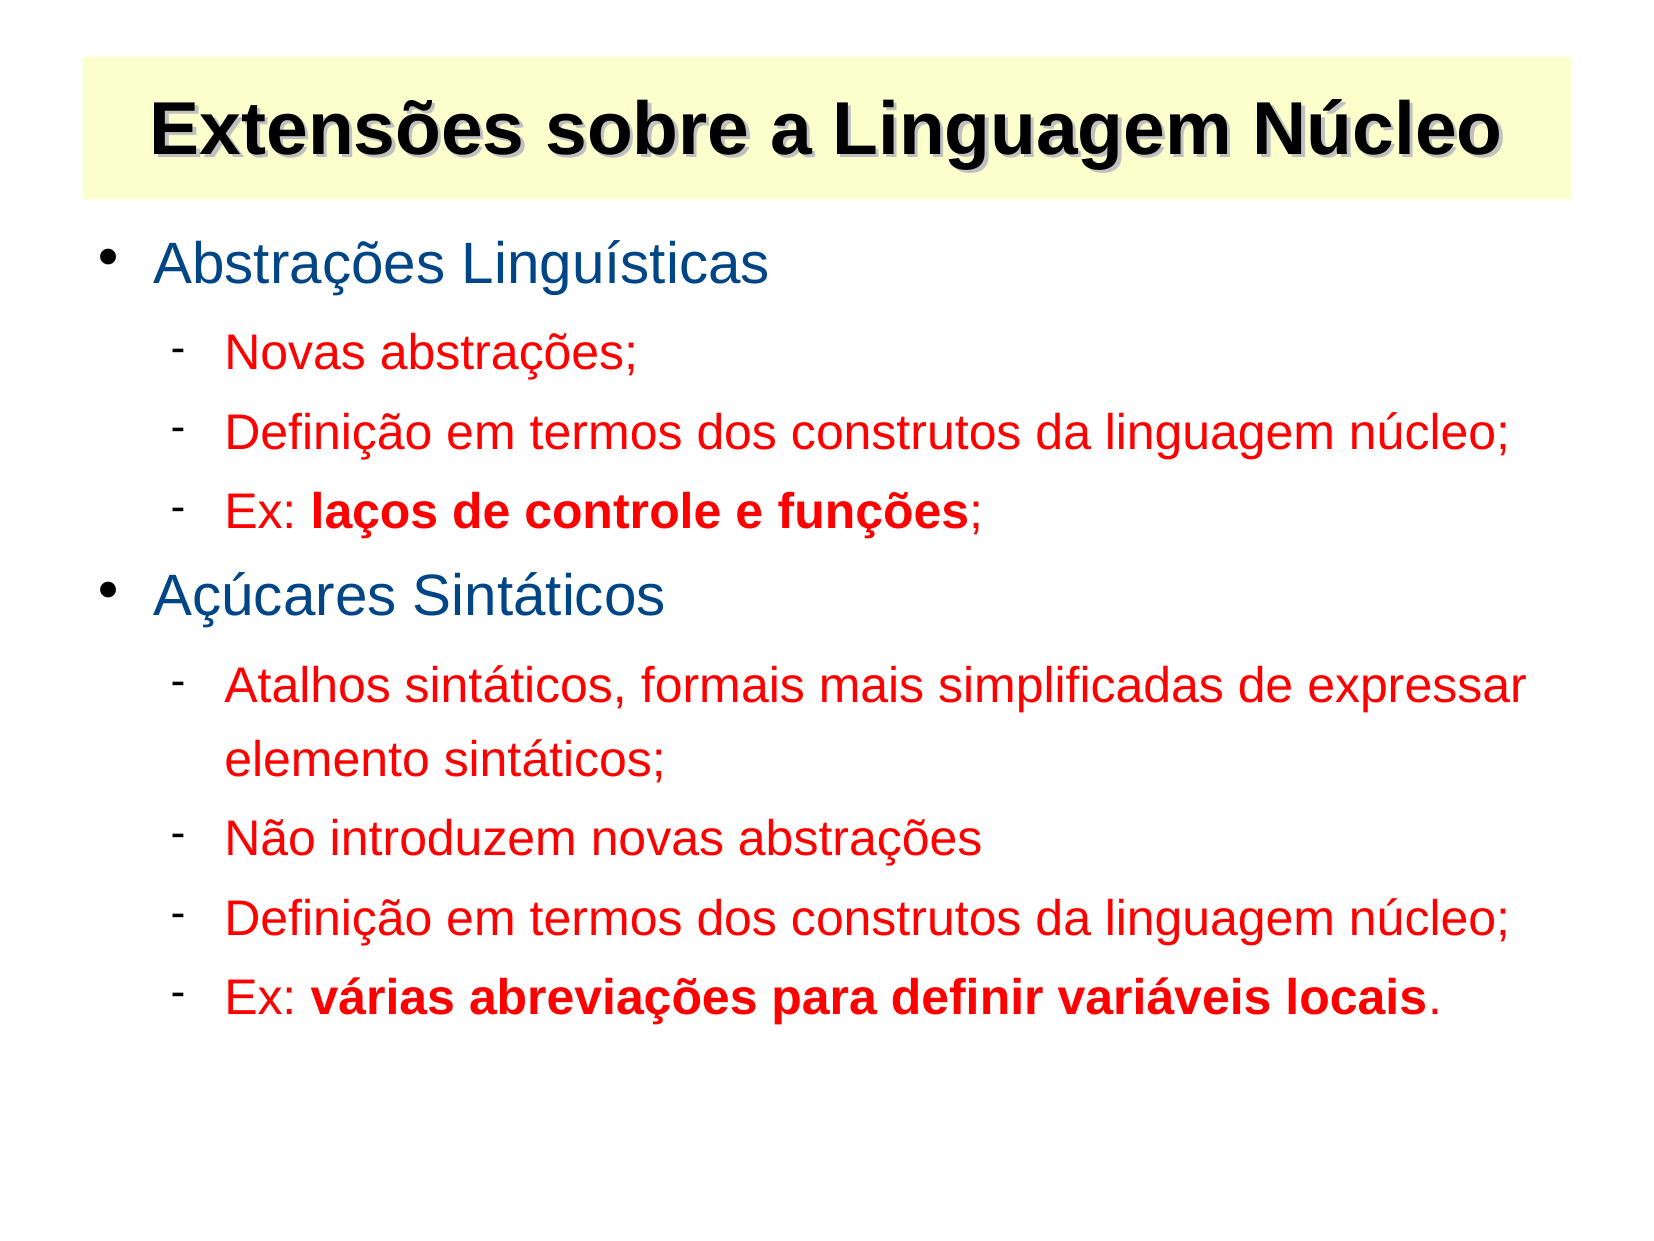

# Extensões sobre a Linguagem Núcleo
Abstrações Linguísticas
Novas abstrações;
Definição em termos dos construtos da linguagem núcleo;
Ex: laços de controle e funções;
Açúcares Sintáticos
Atalhos sintáticos, formais mais simplificadas de expressar elemento sintáticos;
Não introduzem novas abstrações
Definição em termos dos construtos da linguagem núcleo;
Ex: várias abreviações para definir variáveis locais.